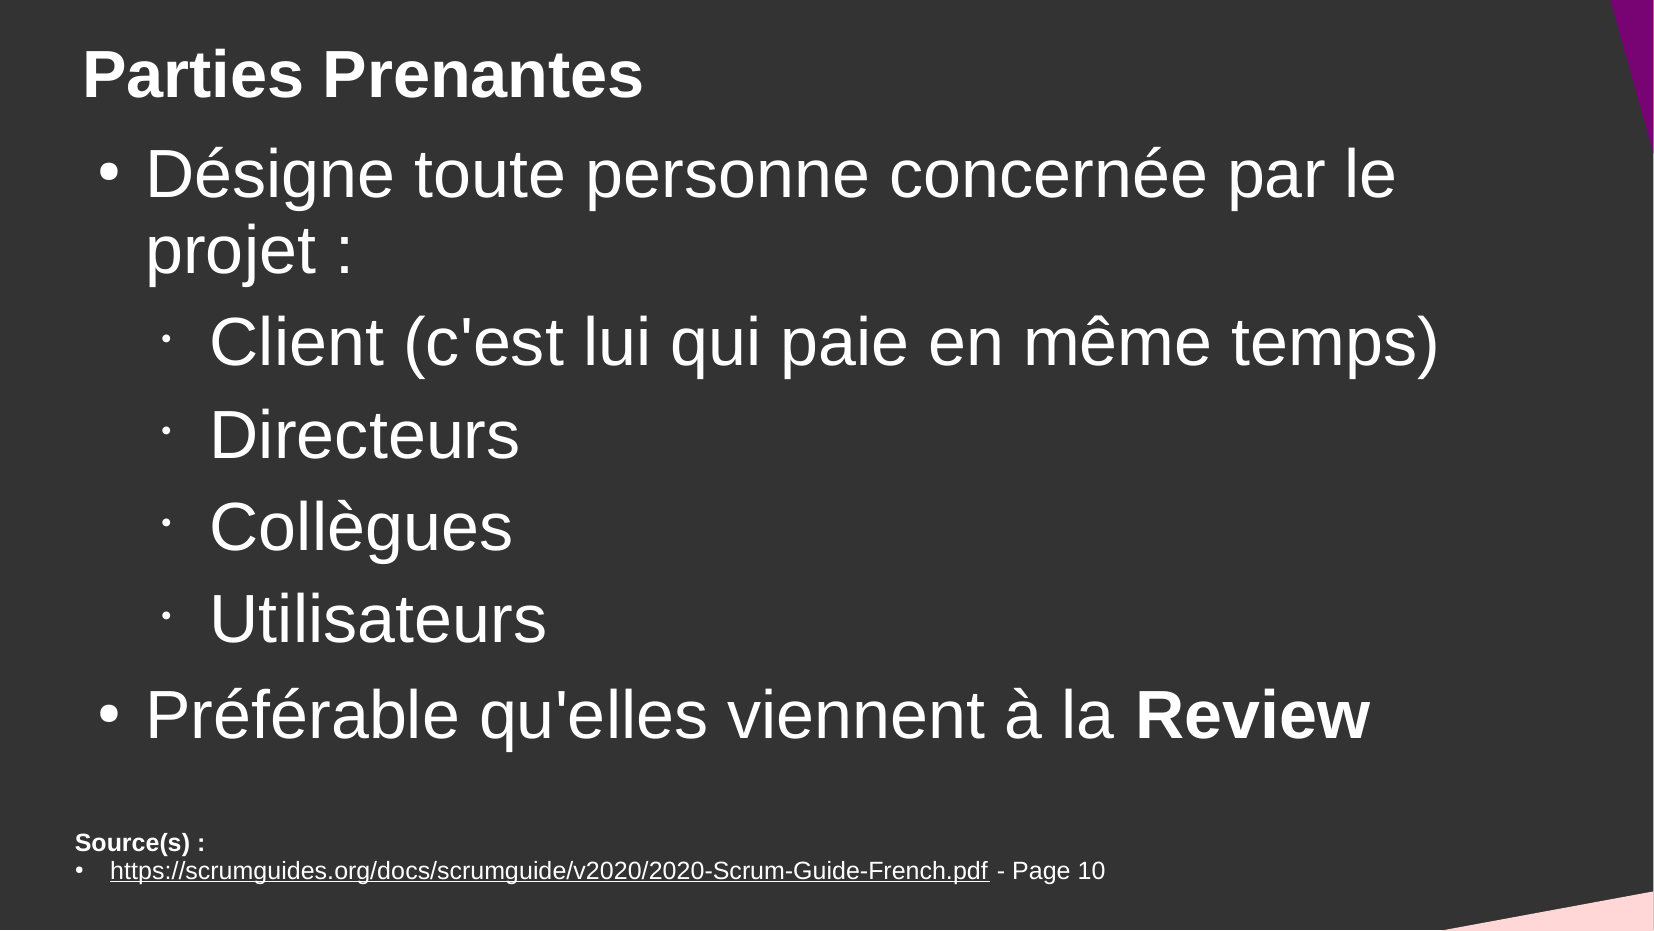

# Parties Prenantes
Désigne toute personne concernée par le projet :
Client (c'est lui qui paie en même temps)
Directeurs
Collègues
Utilisateurs
Préférable qu'elles viennent à la Review
Source(s) :
https://scrumguides.org/docs/scrumguide/v2020/2020-Scrum-Guide-French.pdf - Page 10